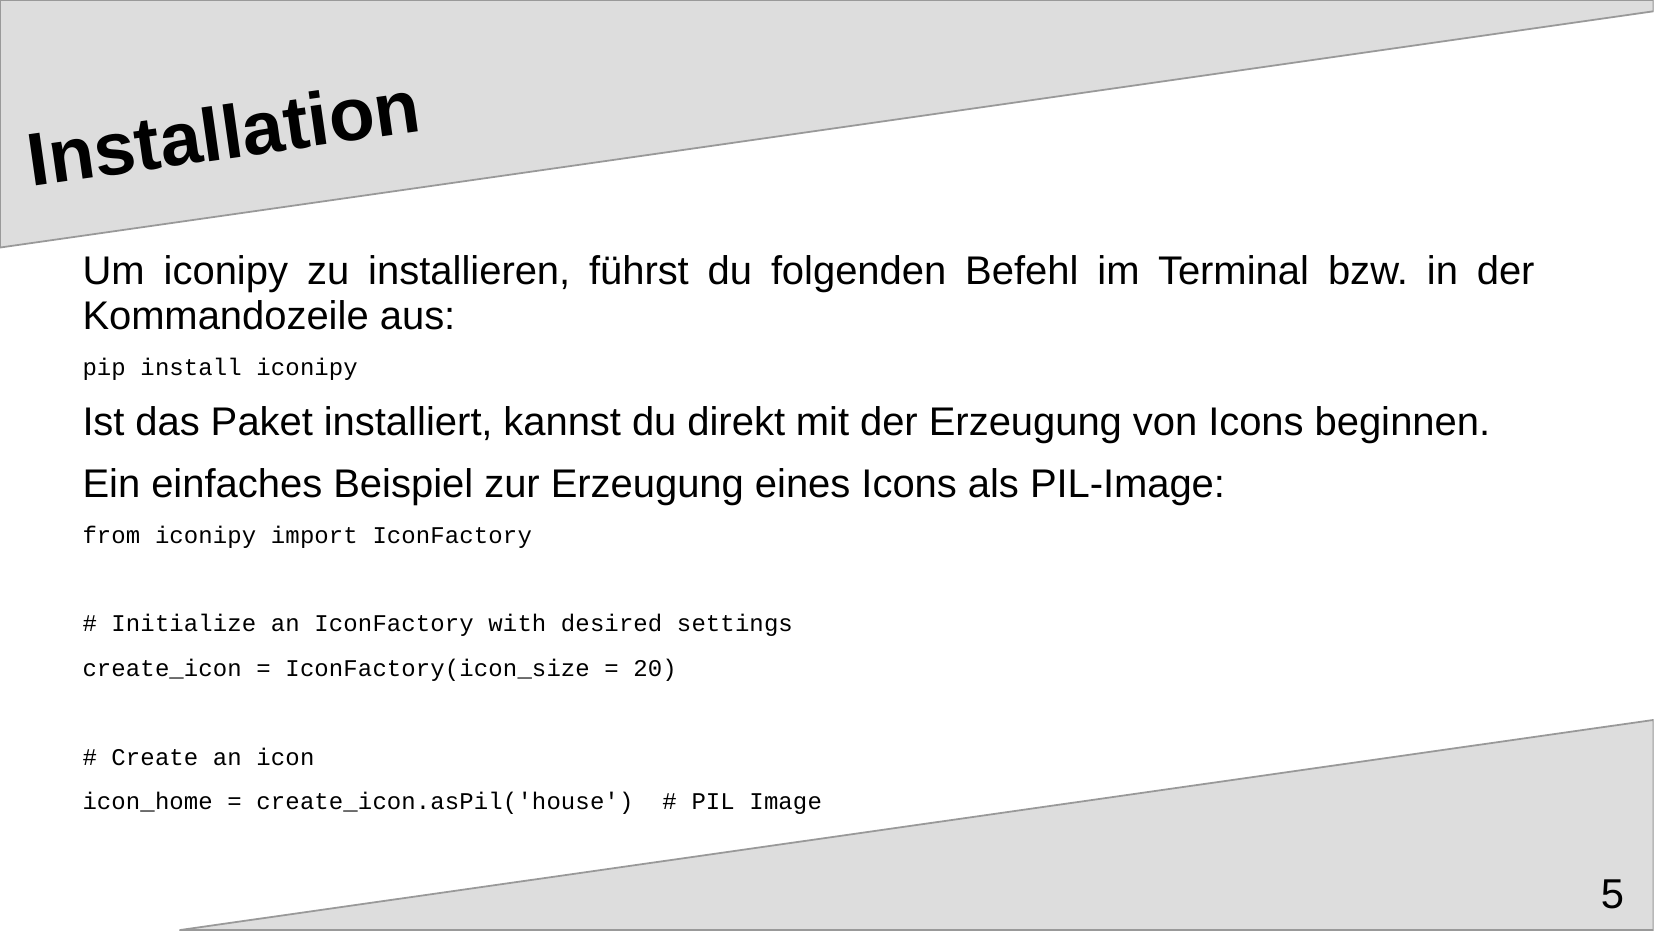

# Installation
Um iconipy zu installieren, führst du folgenden Befehl im Terminal bzw. in der Kommandozeile aus:
pip install iconipy
Ist das Paket installiert, kannst du direkt mit der Erzeugung von Icons beginnen.
Ein einfaches Beispiel zur Erzeugung eines Icons als PIL-Image:
from iconipy import IconFactory
# Initialize an IconFactory with desired settings
create_icon = IconFactory(icon_size = 20)
# Create an icon
icon_home = create_icon.asPil('house') # PIL Image
5